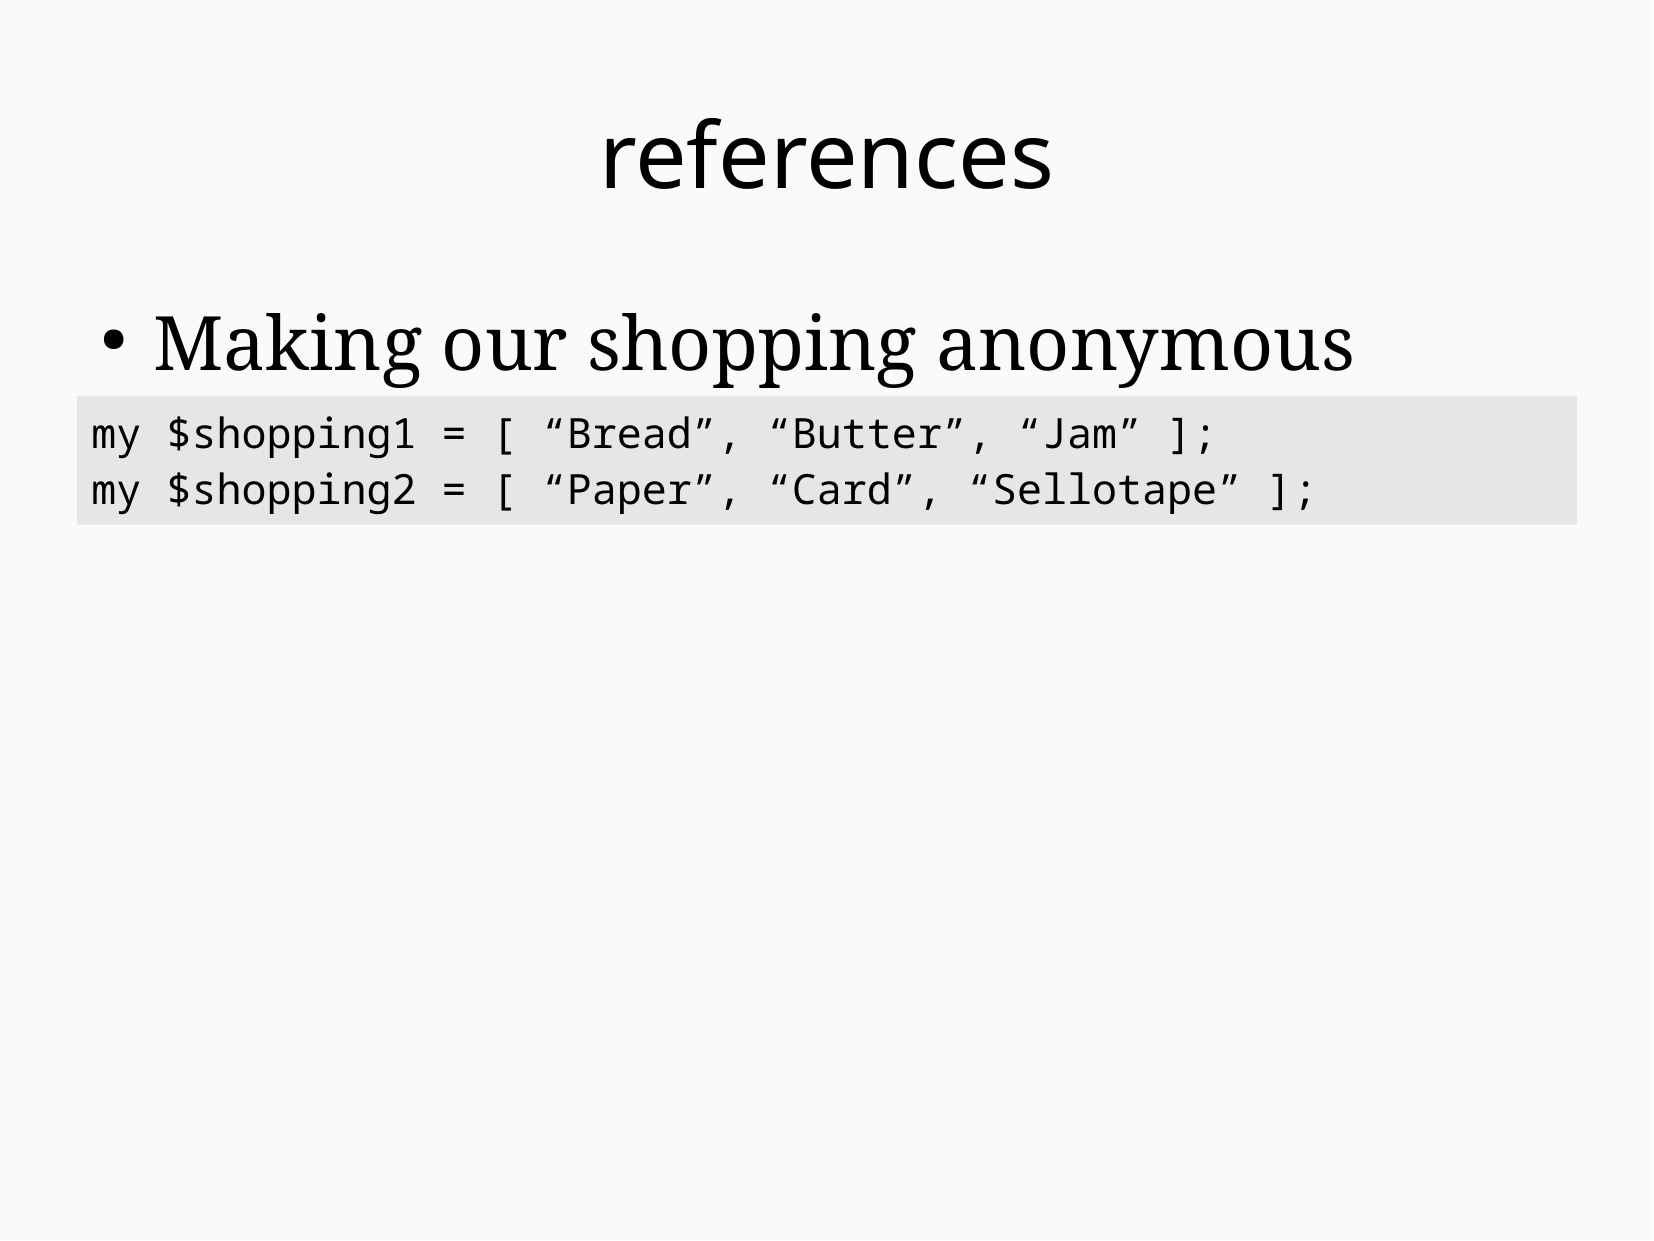

# references
Making our shopping anonymous arrays
my $shopping1 = [ “Bread”, “Butter”, “Jam” ];
my $shopping2 = [ “Paper”, “Card”, “Sellotape” ];